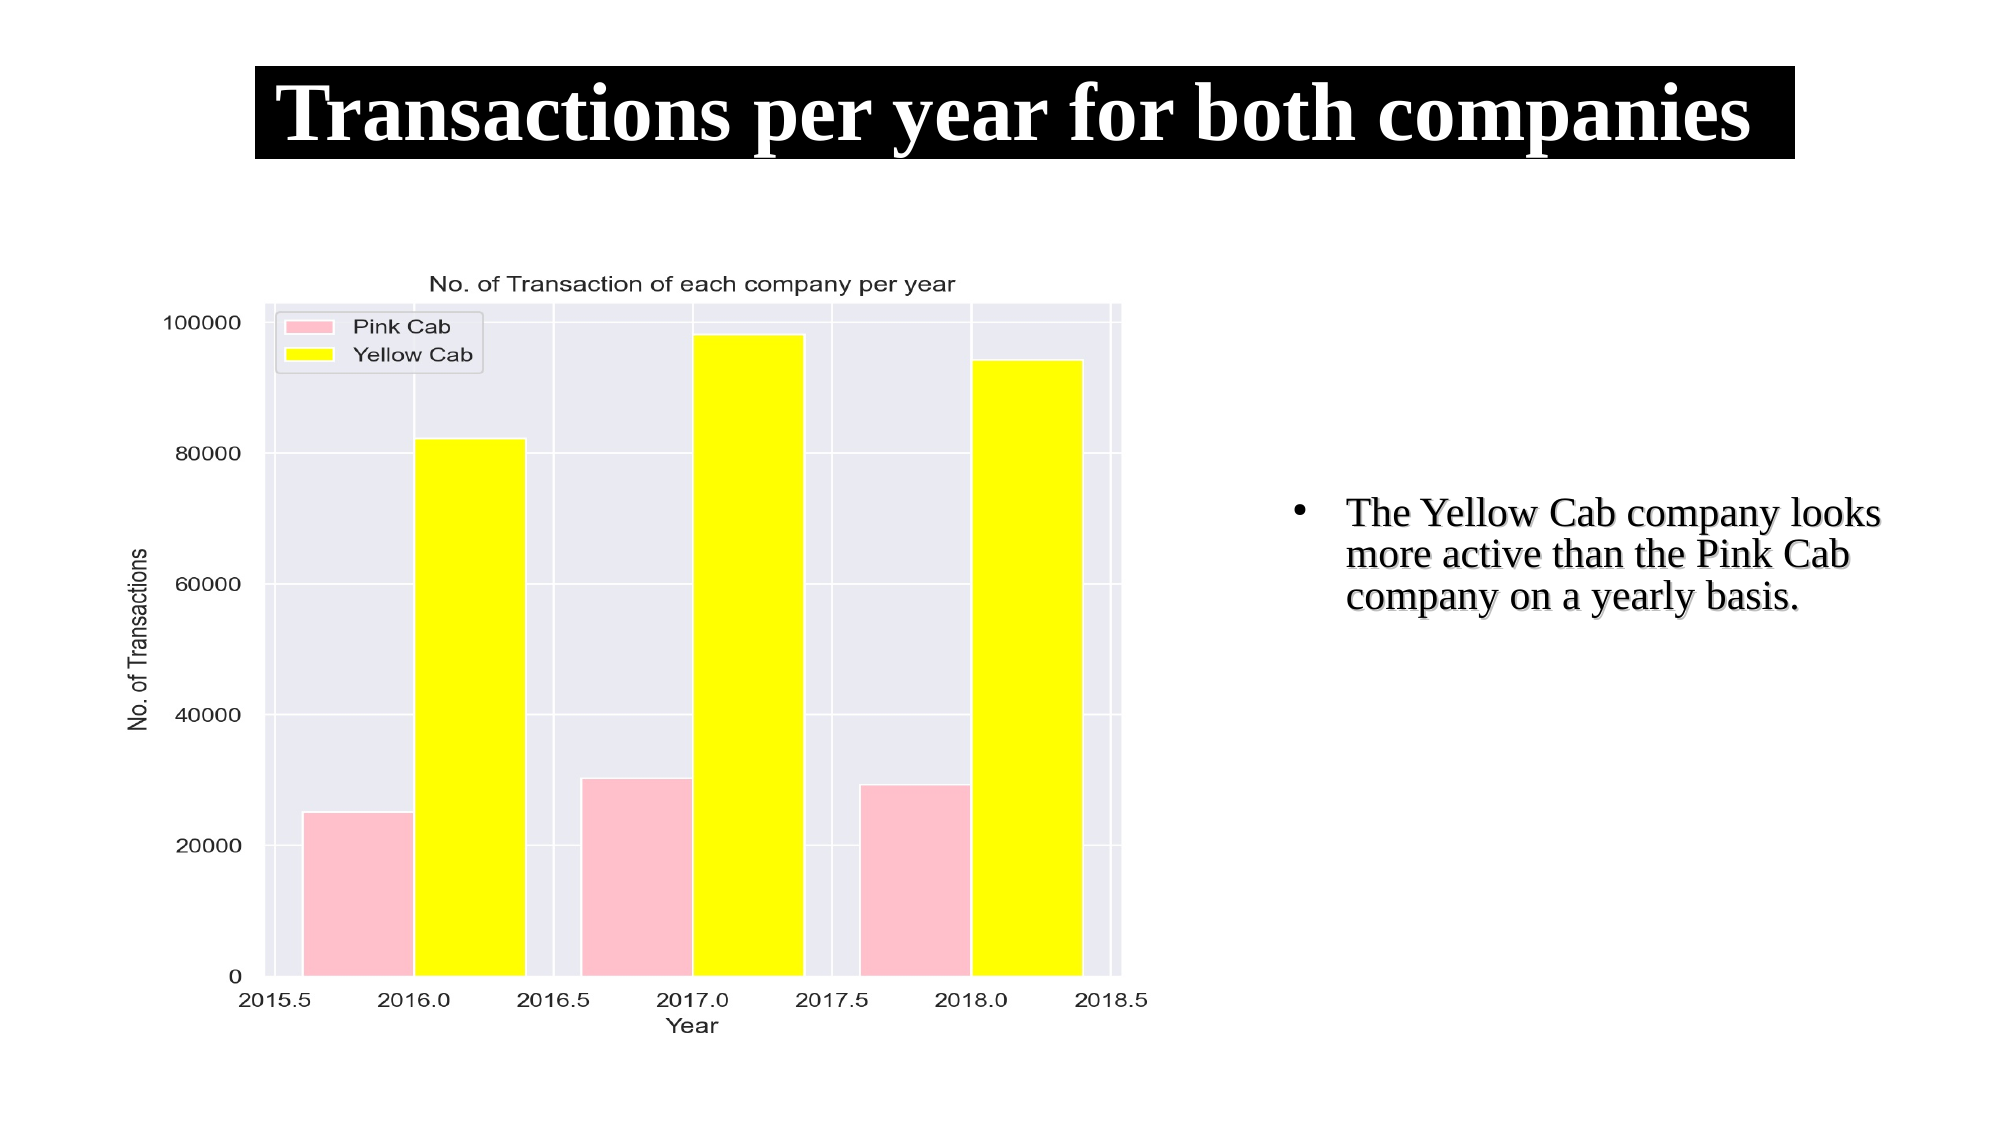

# Transactions per year for both companies
The Yellow Cab company looks more active than the Pink Cab company on a yearly basis.